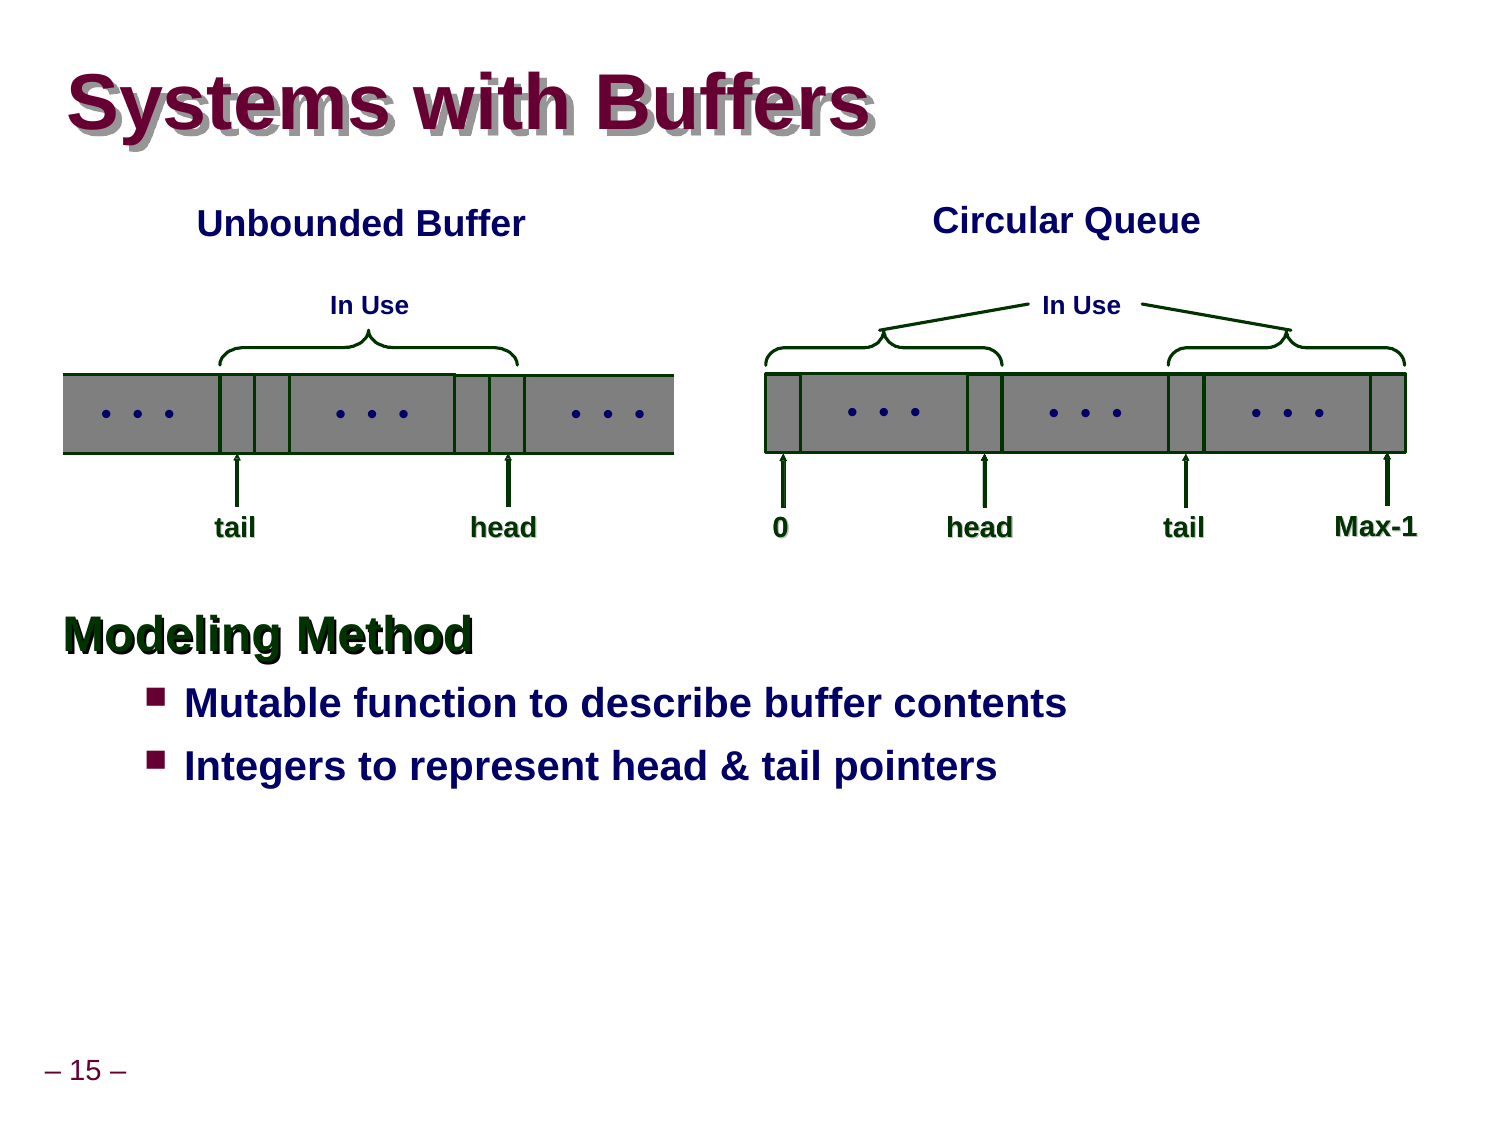

# Systems with Buffers
Circular Queue
Unbounded Buffer
Modeling Method
Mutable function to describe buffer contents
Integers to represent head & tail pointers